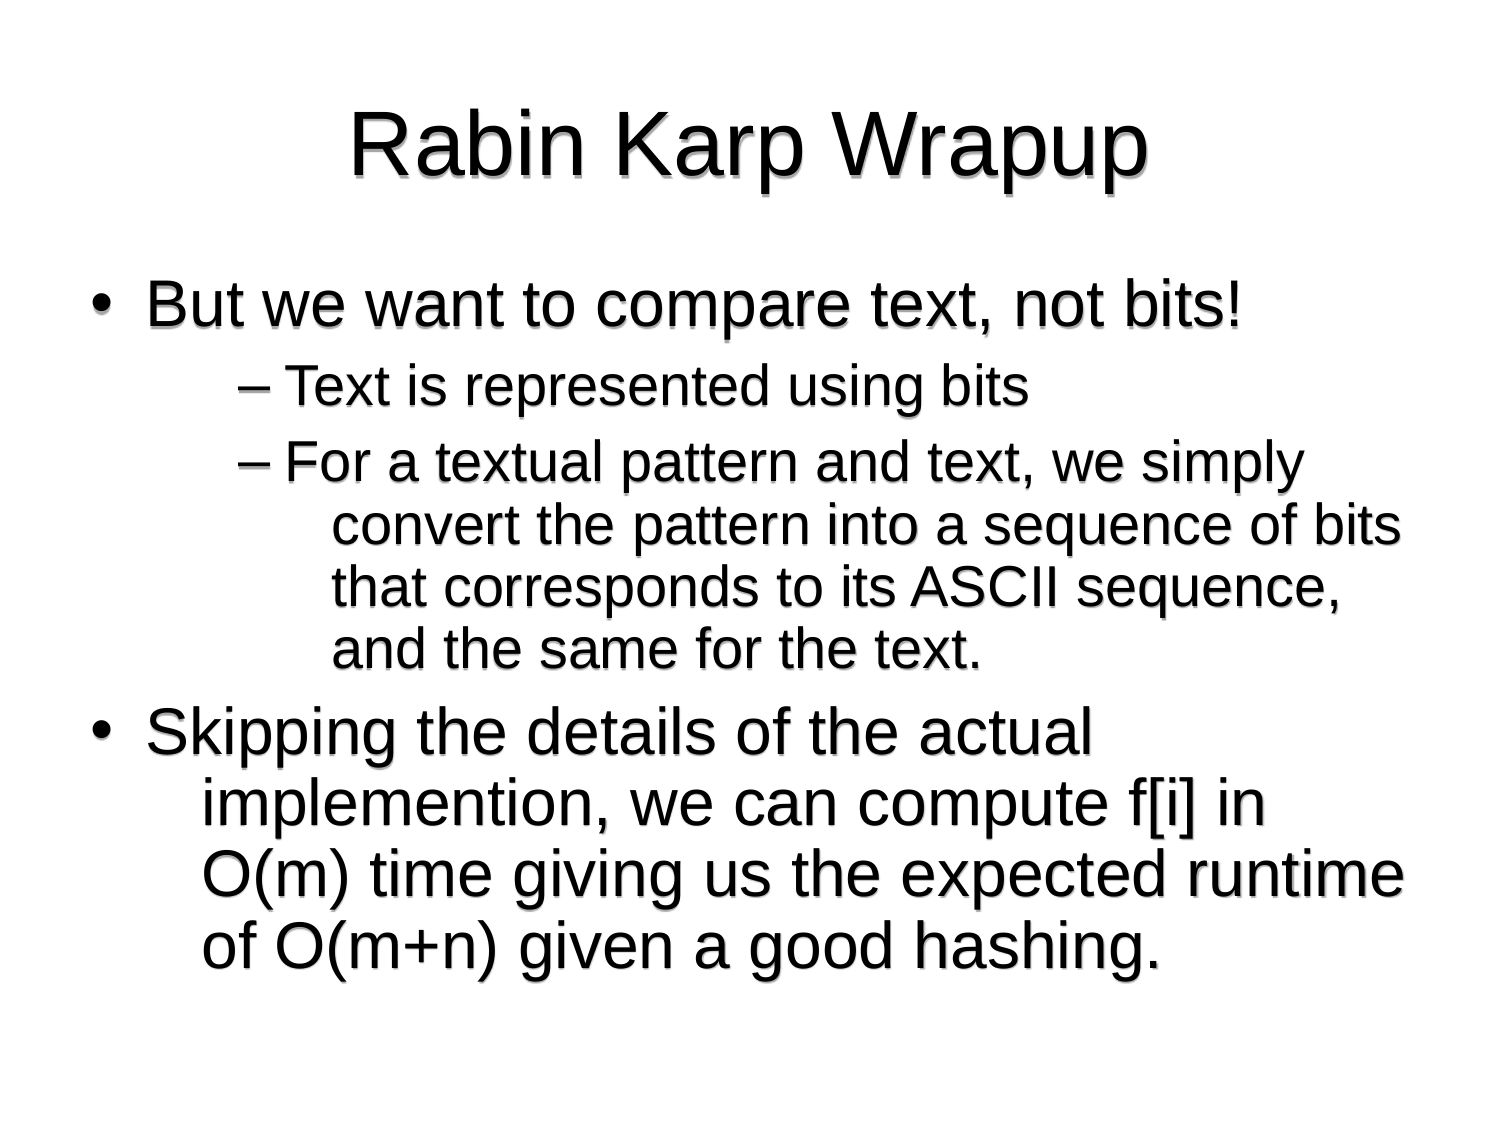

# Rabin Karp Wrapup
But we want to compare text, not bits!
Text is represented using bits
For a textual pattern and text, we simply convert the pattern into a sequence of bits that corresponds to its ASCII sequence, and the same for the text.
Skipping the details of the actual implemention, we can compute f[i] in O(m) time giving us the expected runtime of O(m+n) given a good hashing.